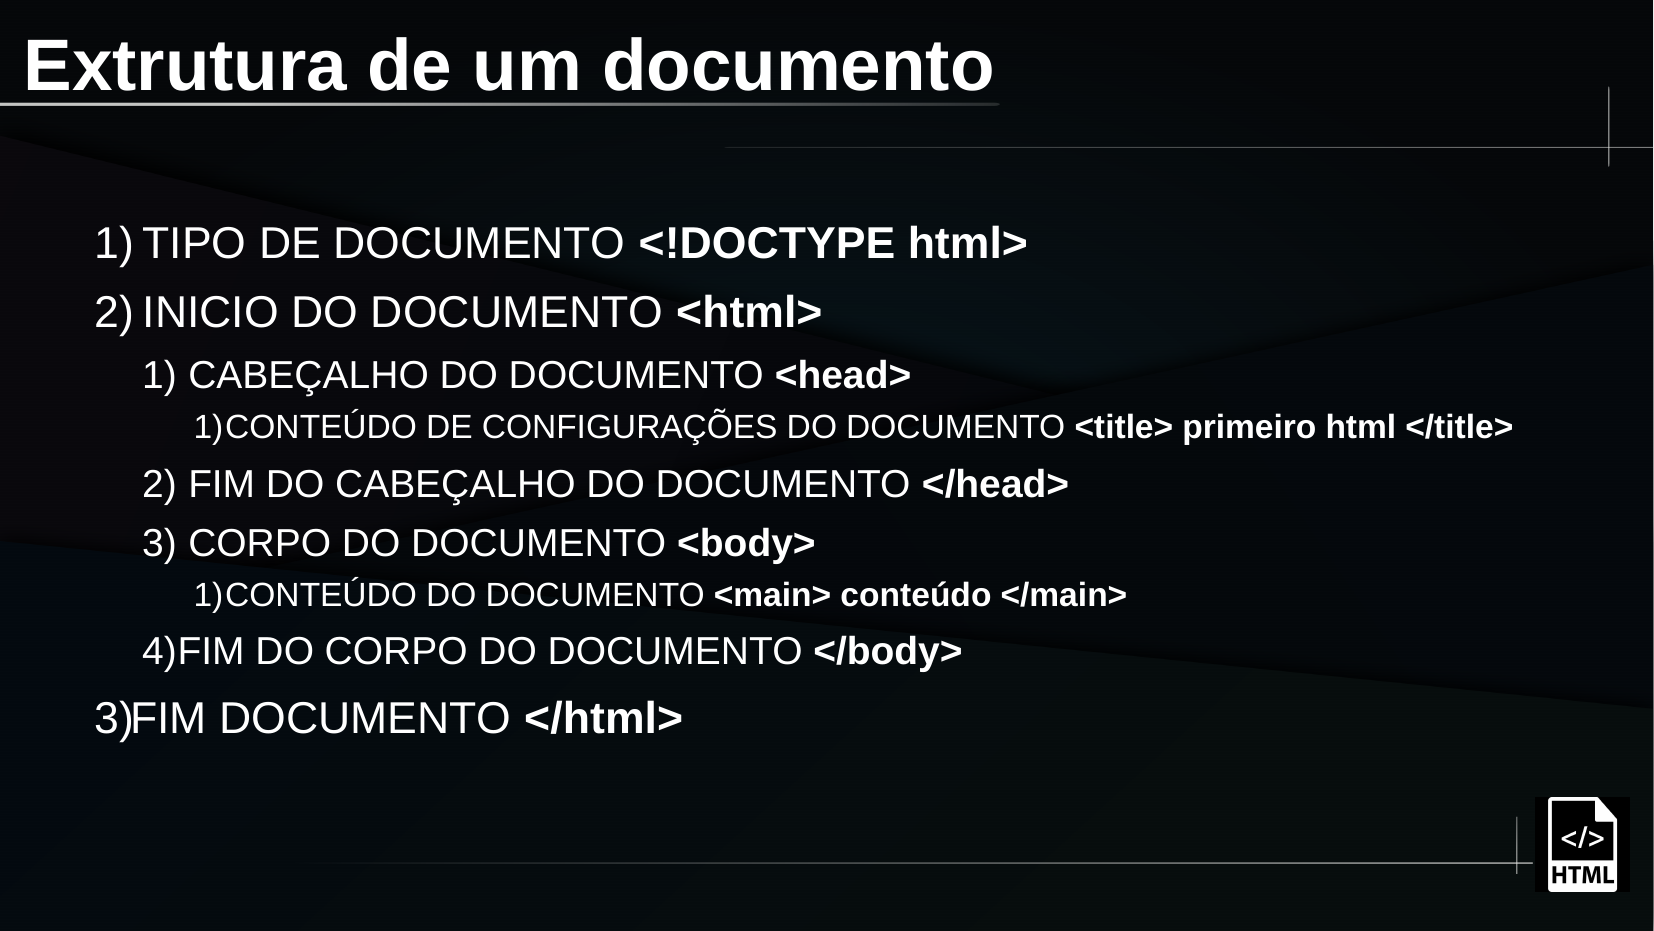

# Extrutura de um documento
 TIPO DE DOCUMENTO <!DOCTYPE html>
 INICIO DO DOCUMENTO <html>
 CABEÇALHO DO DOCUMENTO <head>
CONTEÚDO DE CONFIGURAÇÕES DO DOCUMENTO <title> primeiro html </title>
 FIM DO CABEÇALHO DO DOCUMENTO </head>
 CORPO DO DOCUMENTO <body>
CONTEÚDO DO DOCUMENTO <main> conteúdo </main>
FIM DO CORPO DO DOCUMENTO </body>
FIM DOCUMENTO </html>